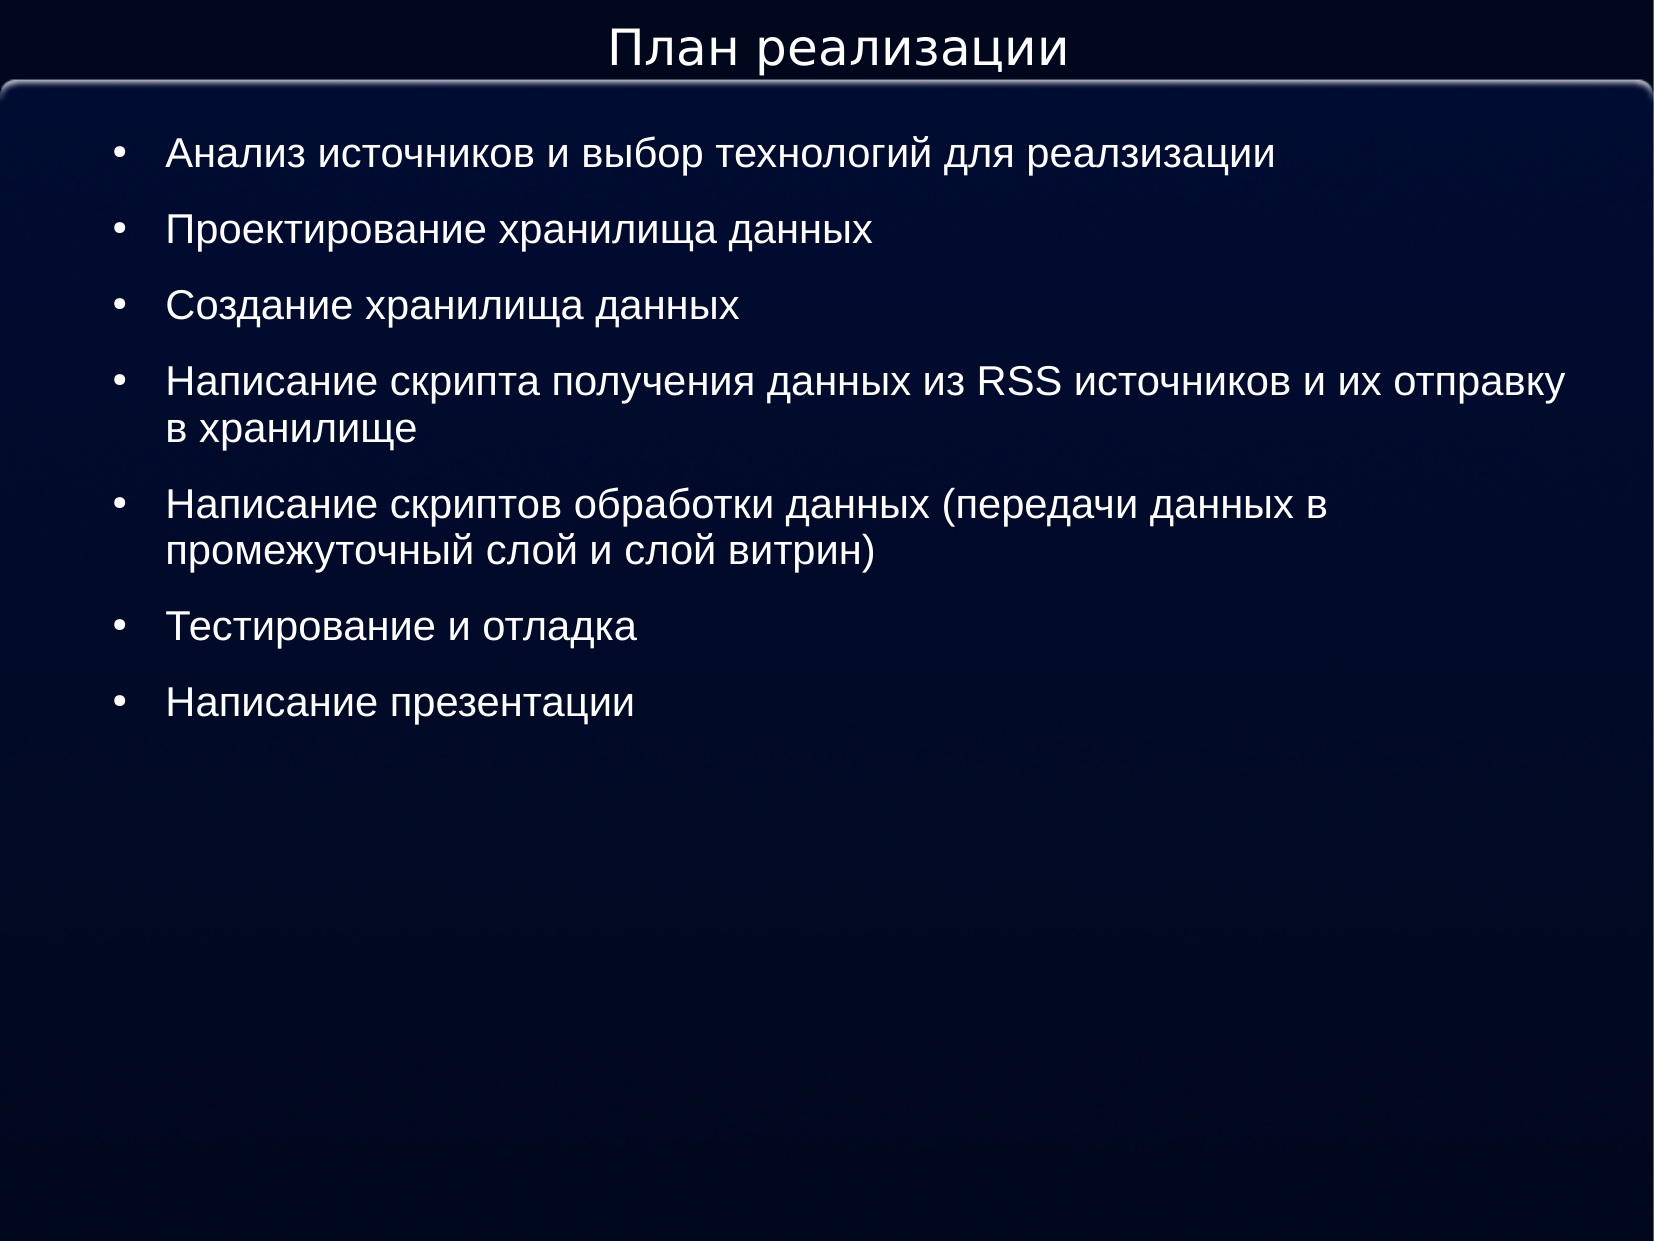

# План реализации
Анализ источников и выбор технологий для реалзизации
Проектирование хранилища данных
Создание хранилища данных
Написание скрипта получения данных из RSS источников и их отправку в хранилище
Написание скриптов обработки данных (передачи данных в промежуточный слой и слой витрин)
Тестирование и отладка
Написание презентации